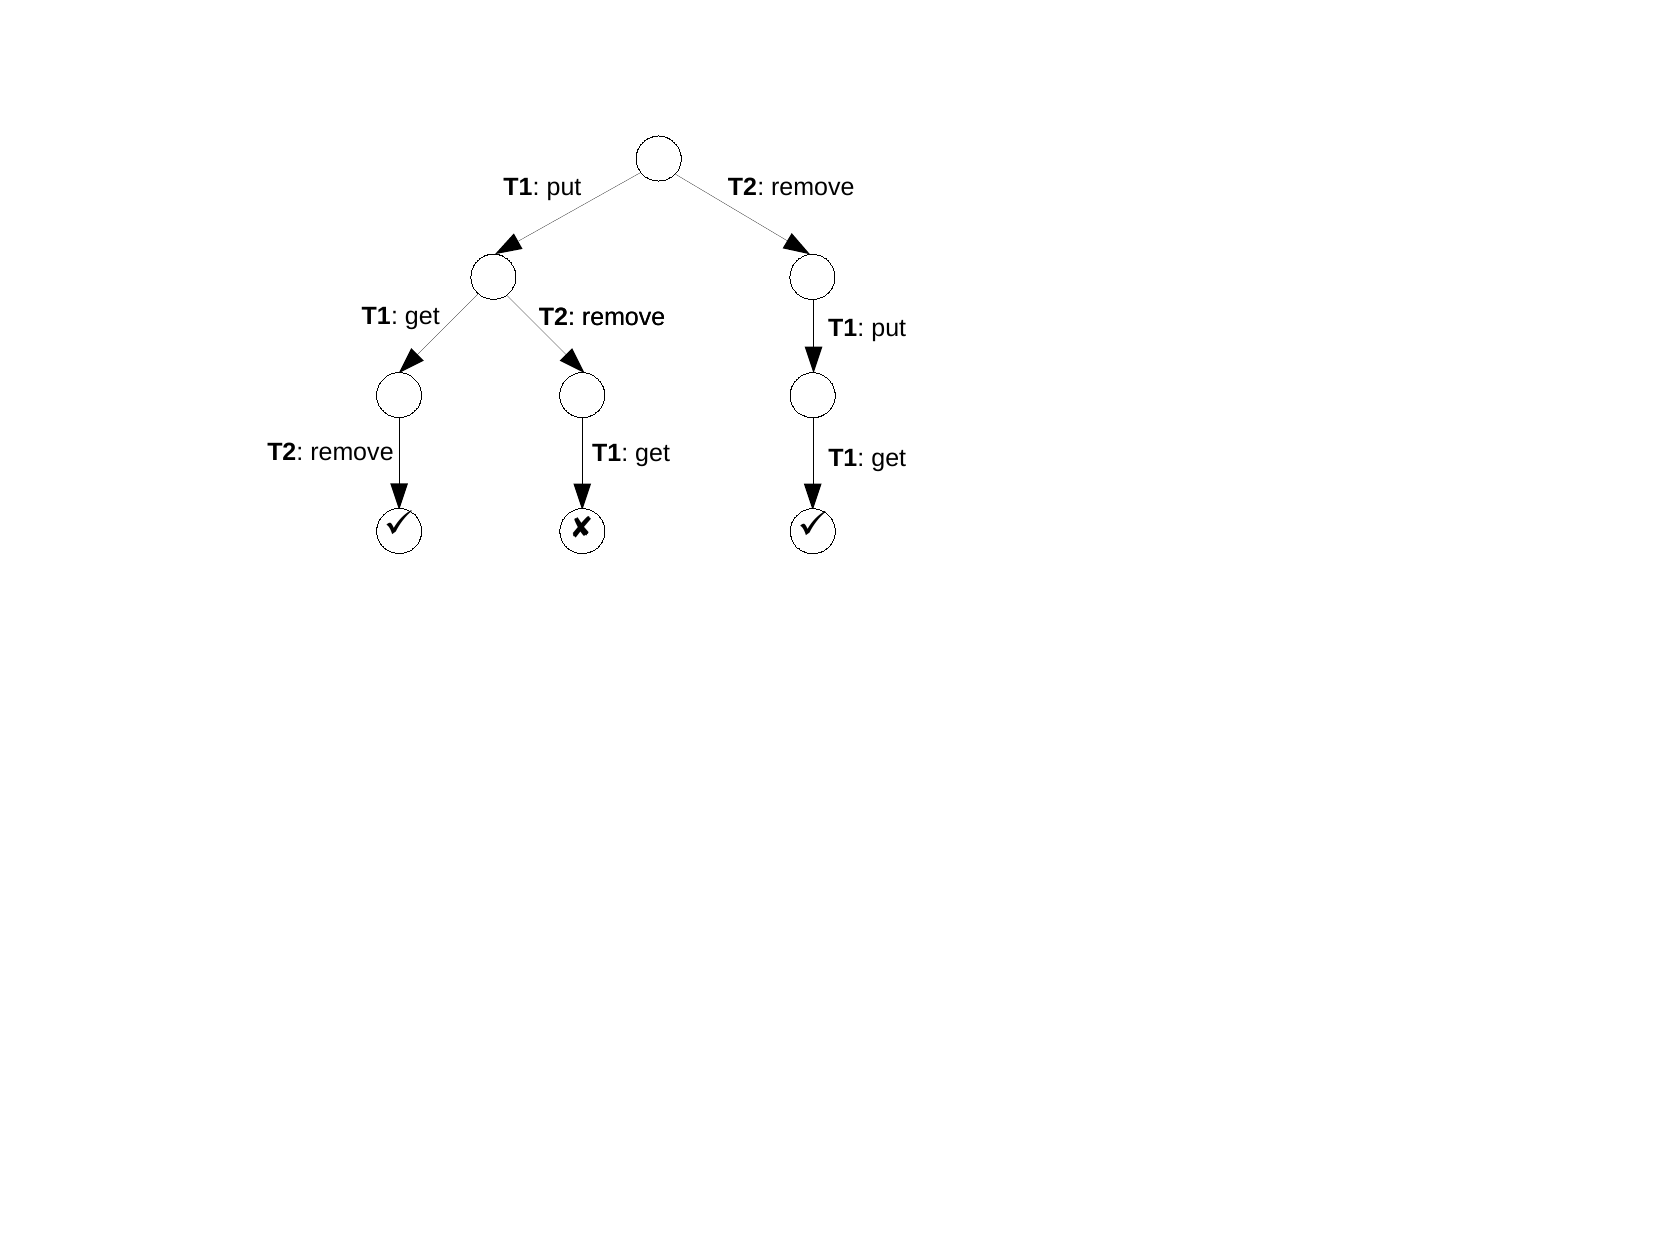

T1: put
T2: remove
T1: get
T2: remove
T2: remove
T1: put
T2: remove
T1: get
T1: get


